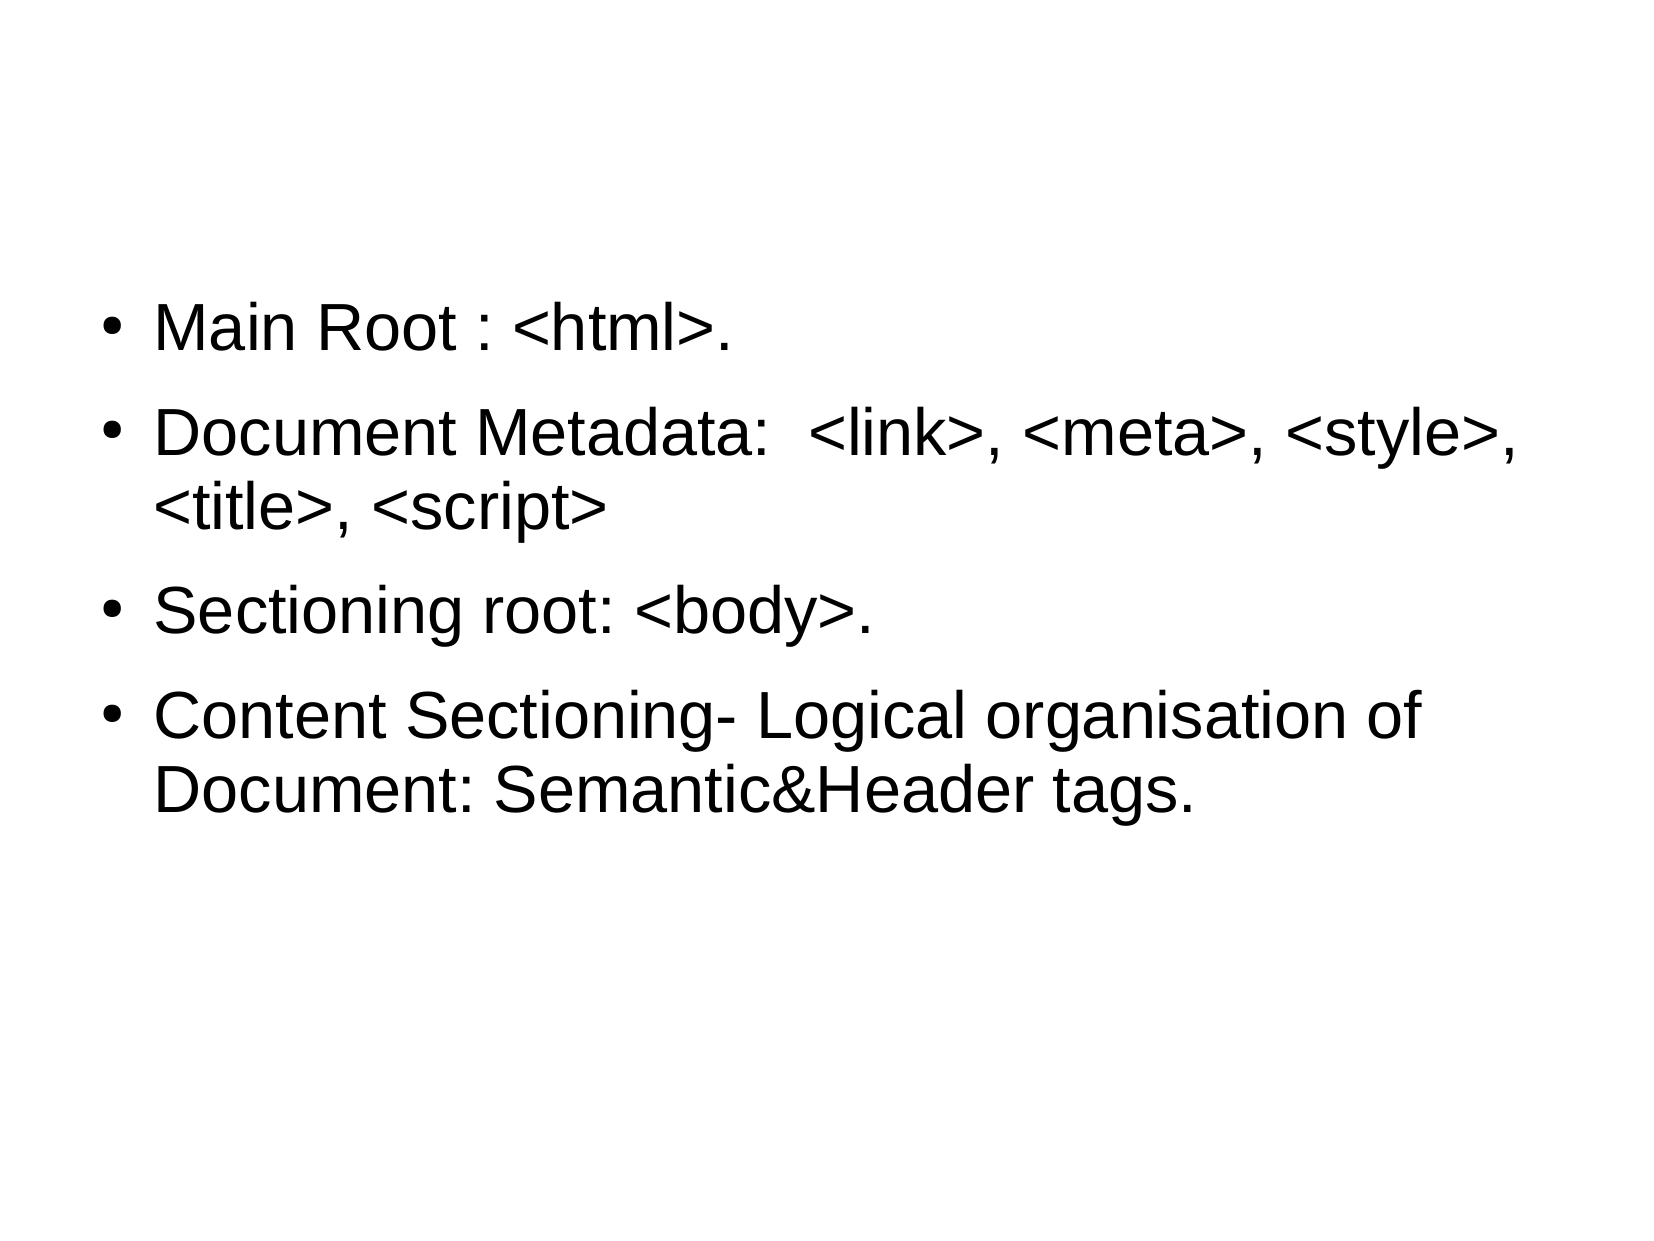

#
Main Root : <html>.
Document Metadata: <link>, <meta>, <style>, <title>, <script>
Sectioning root: <body>.
Content Sectioning- Logical organisation of Document: Semantic&Header tags.